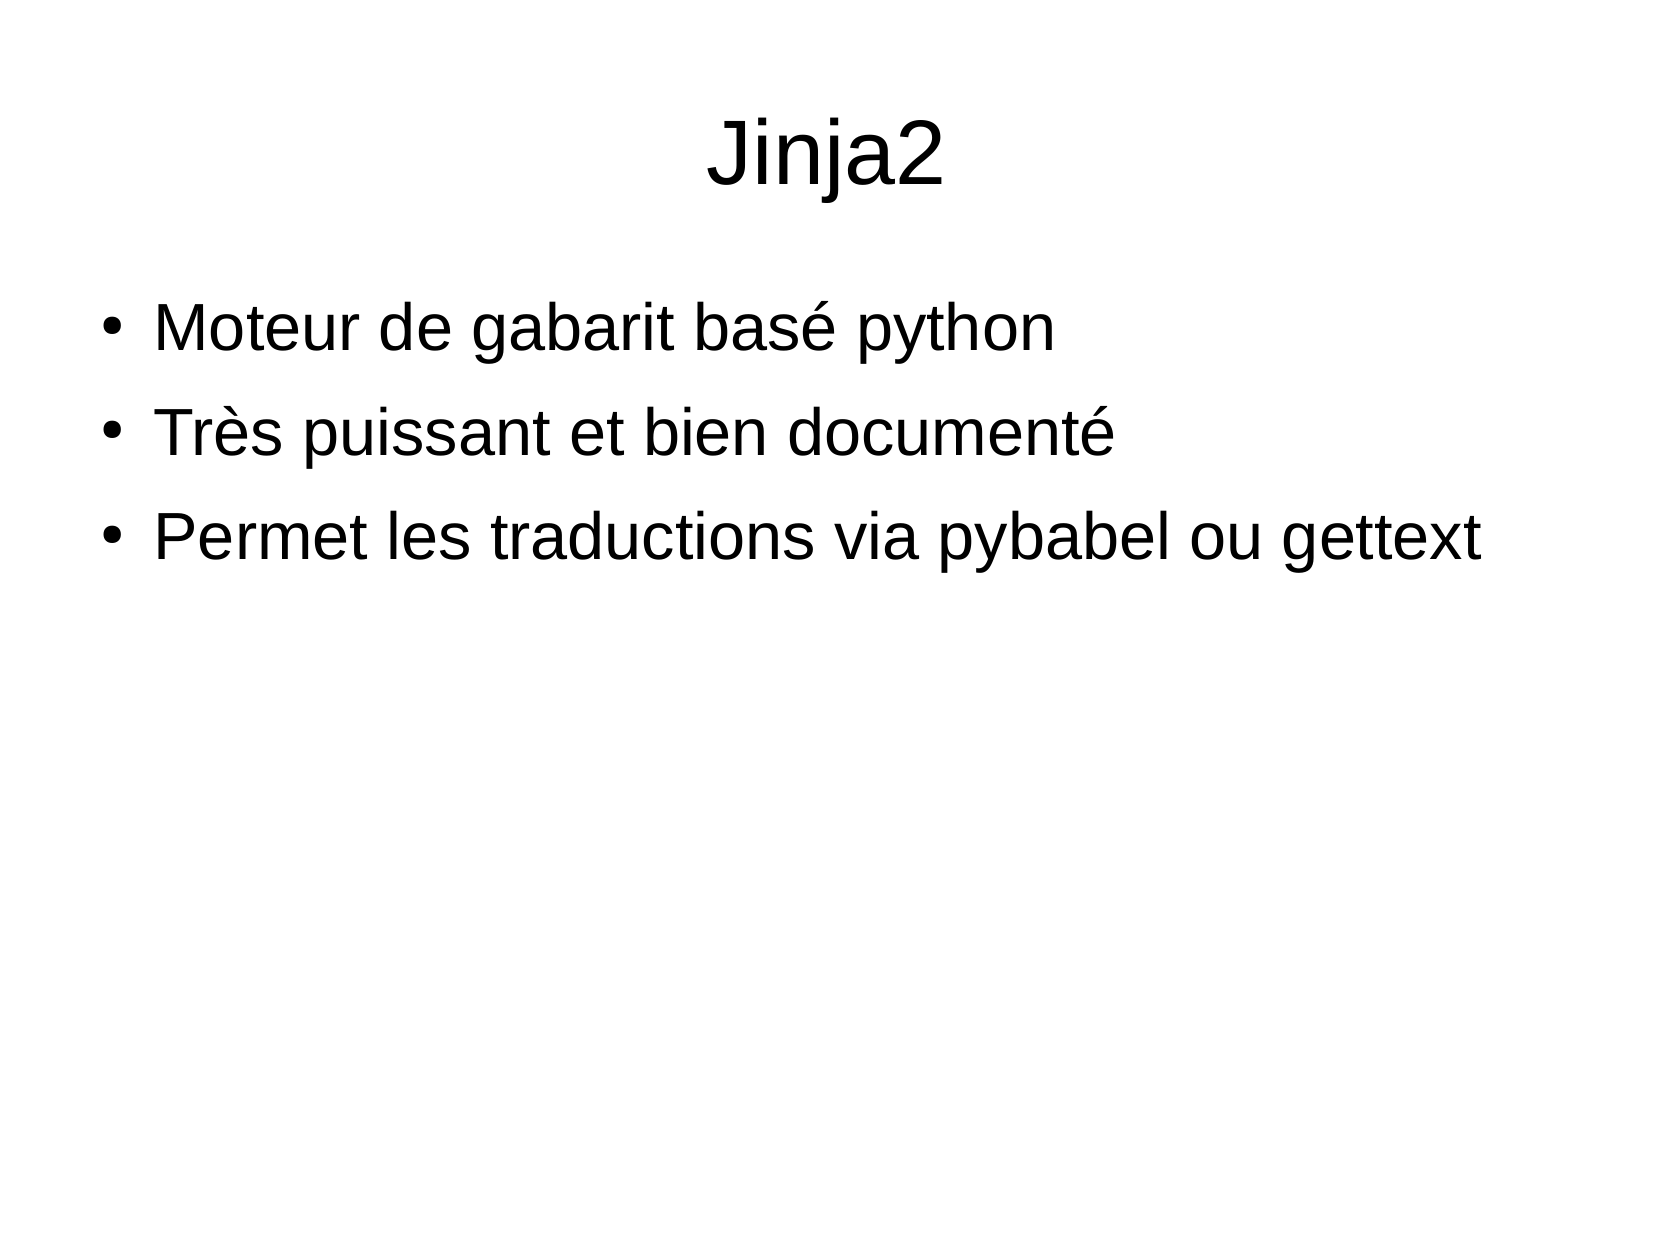

# Jinja2
Moteur de gabarit basé python
Très puissant et bien documenté
Permet les traductions via pybabel ou gettext